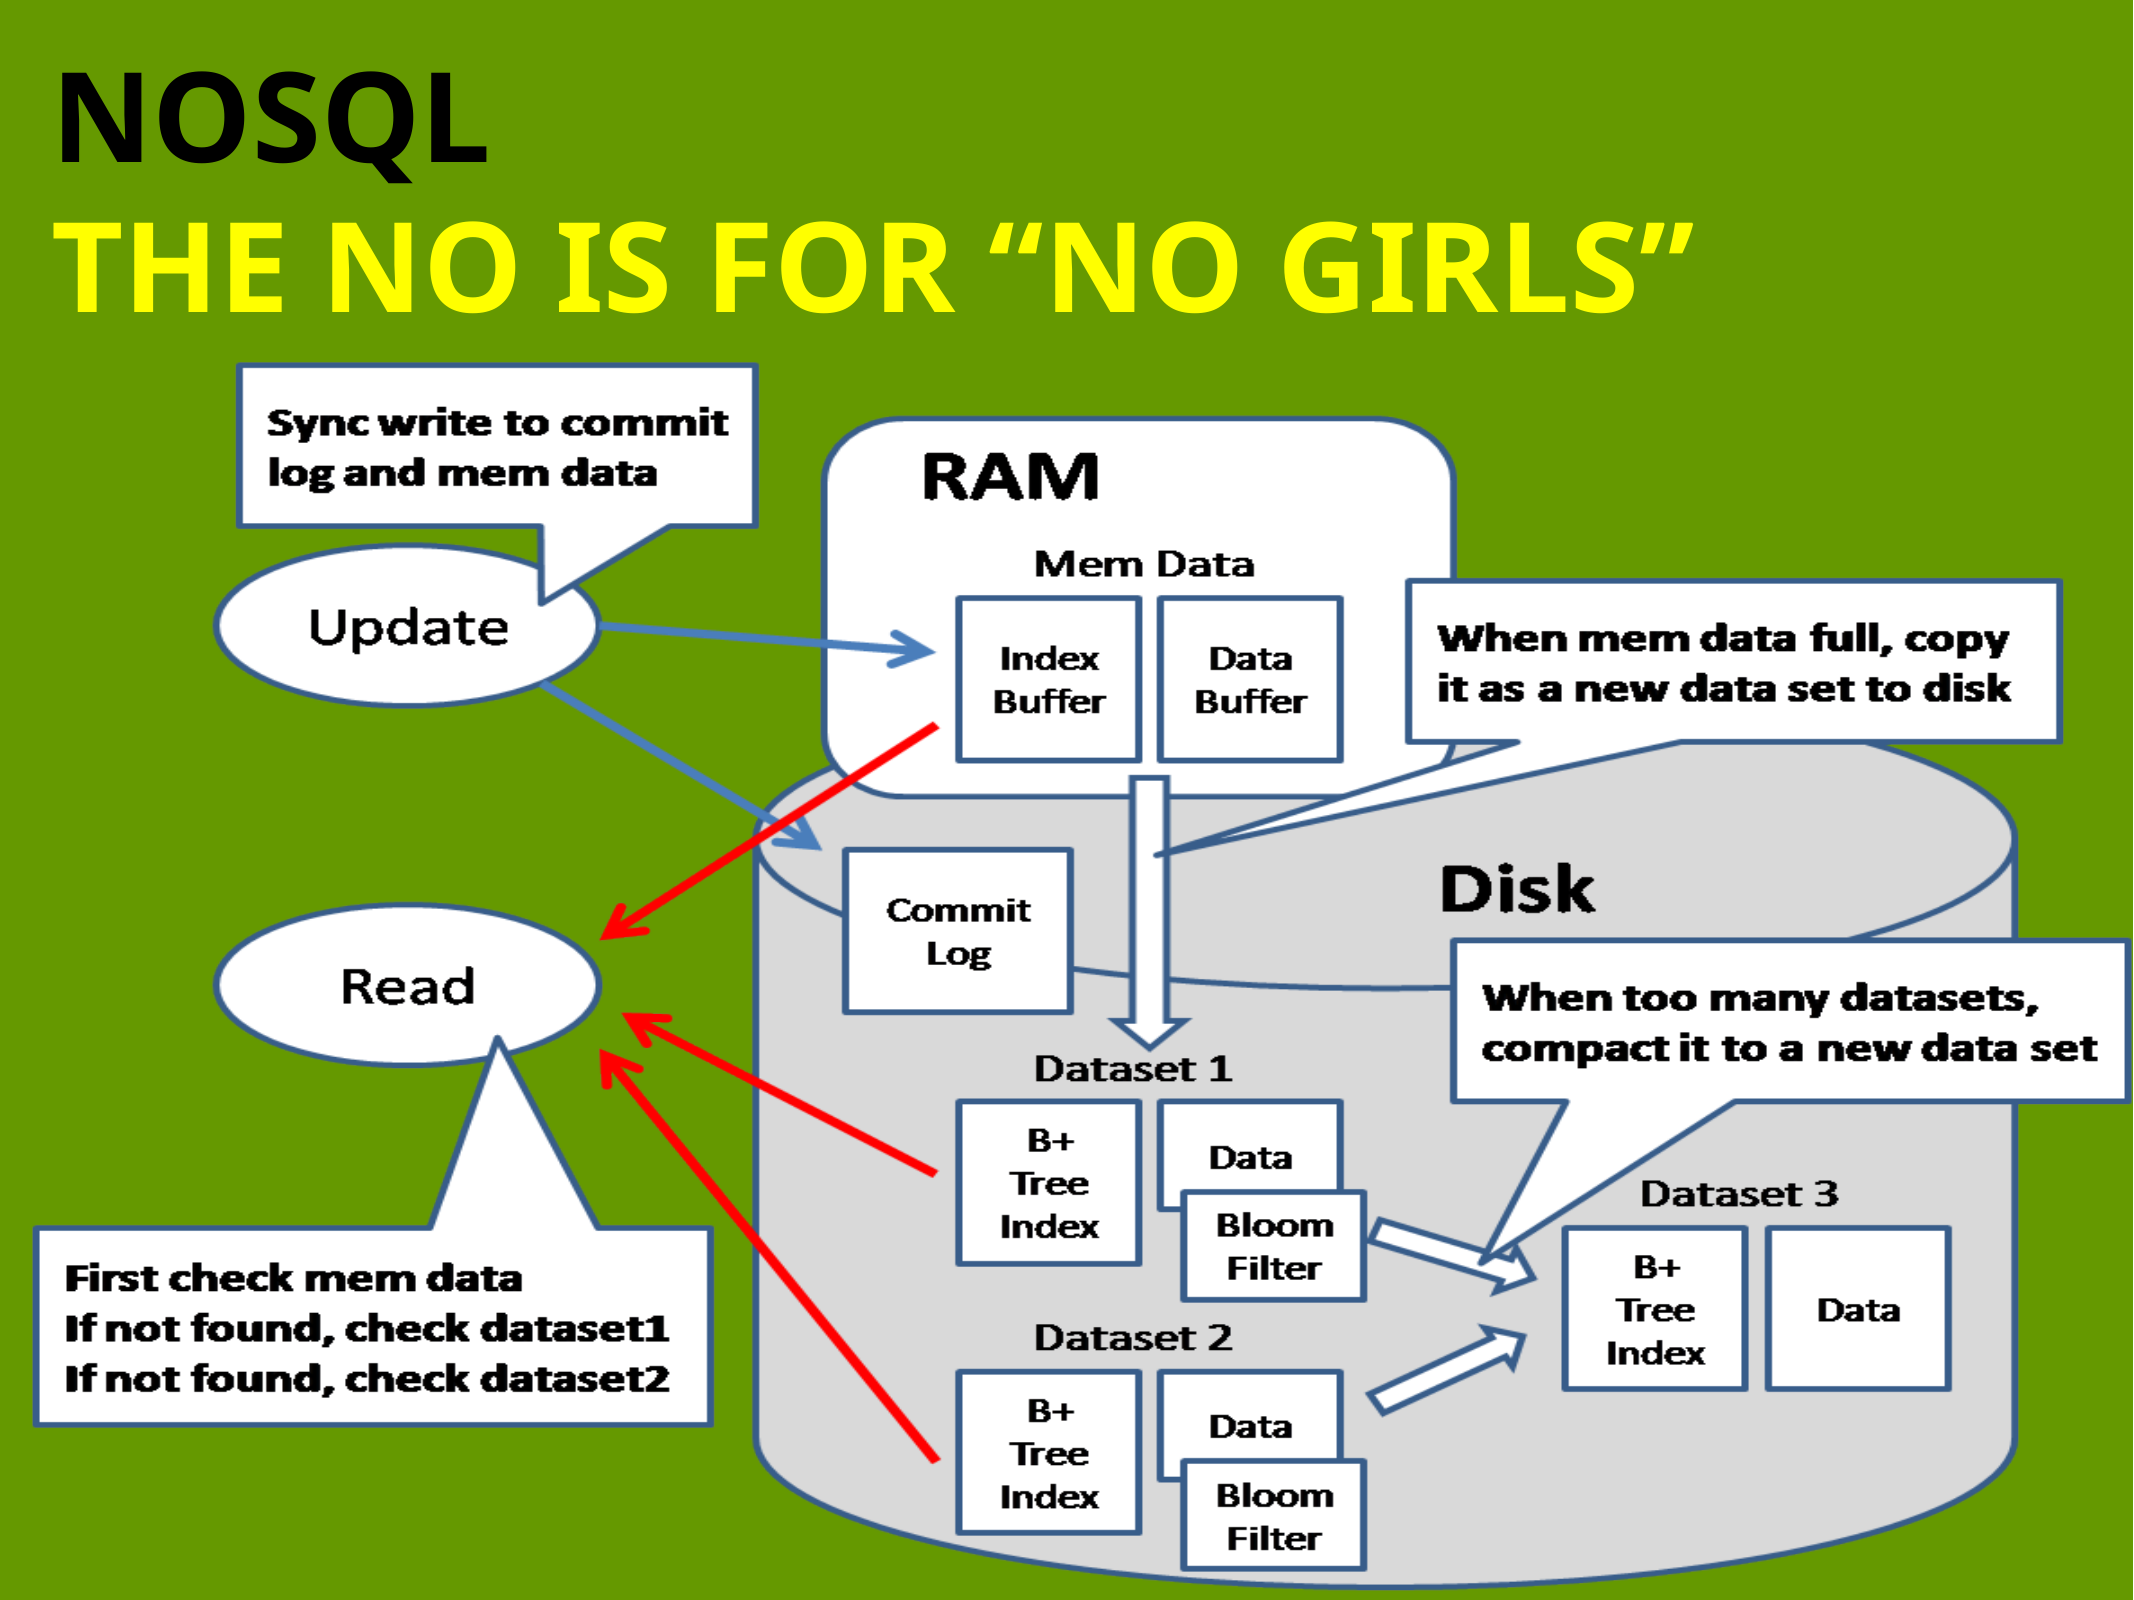

NOSQL
THE NO IS FOR “NO GIRLS”